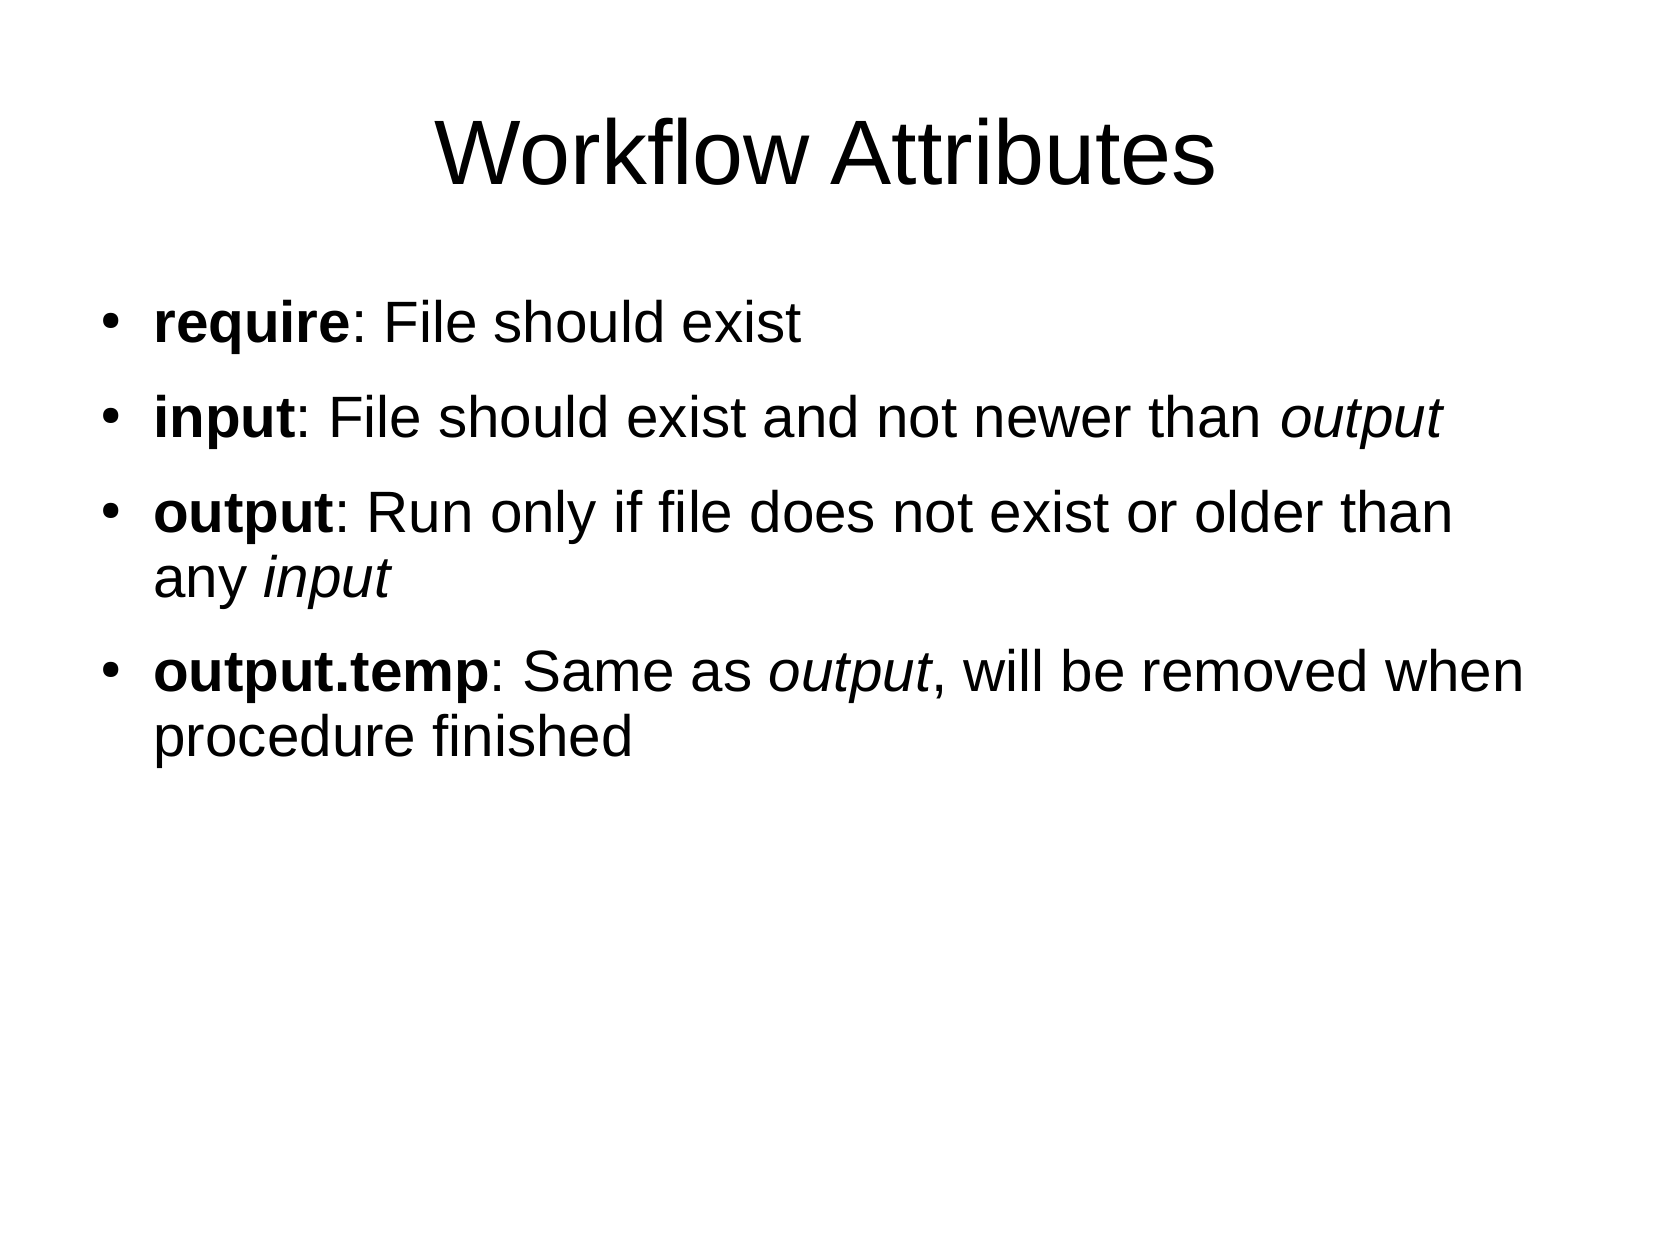

# Workflow Attributes
require: File should exist
input: File should exist and not newer than output
output: Run only if file does not exist or older than any input
output.temp: Same as output, will be removed when procedure finished